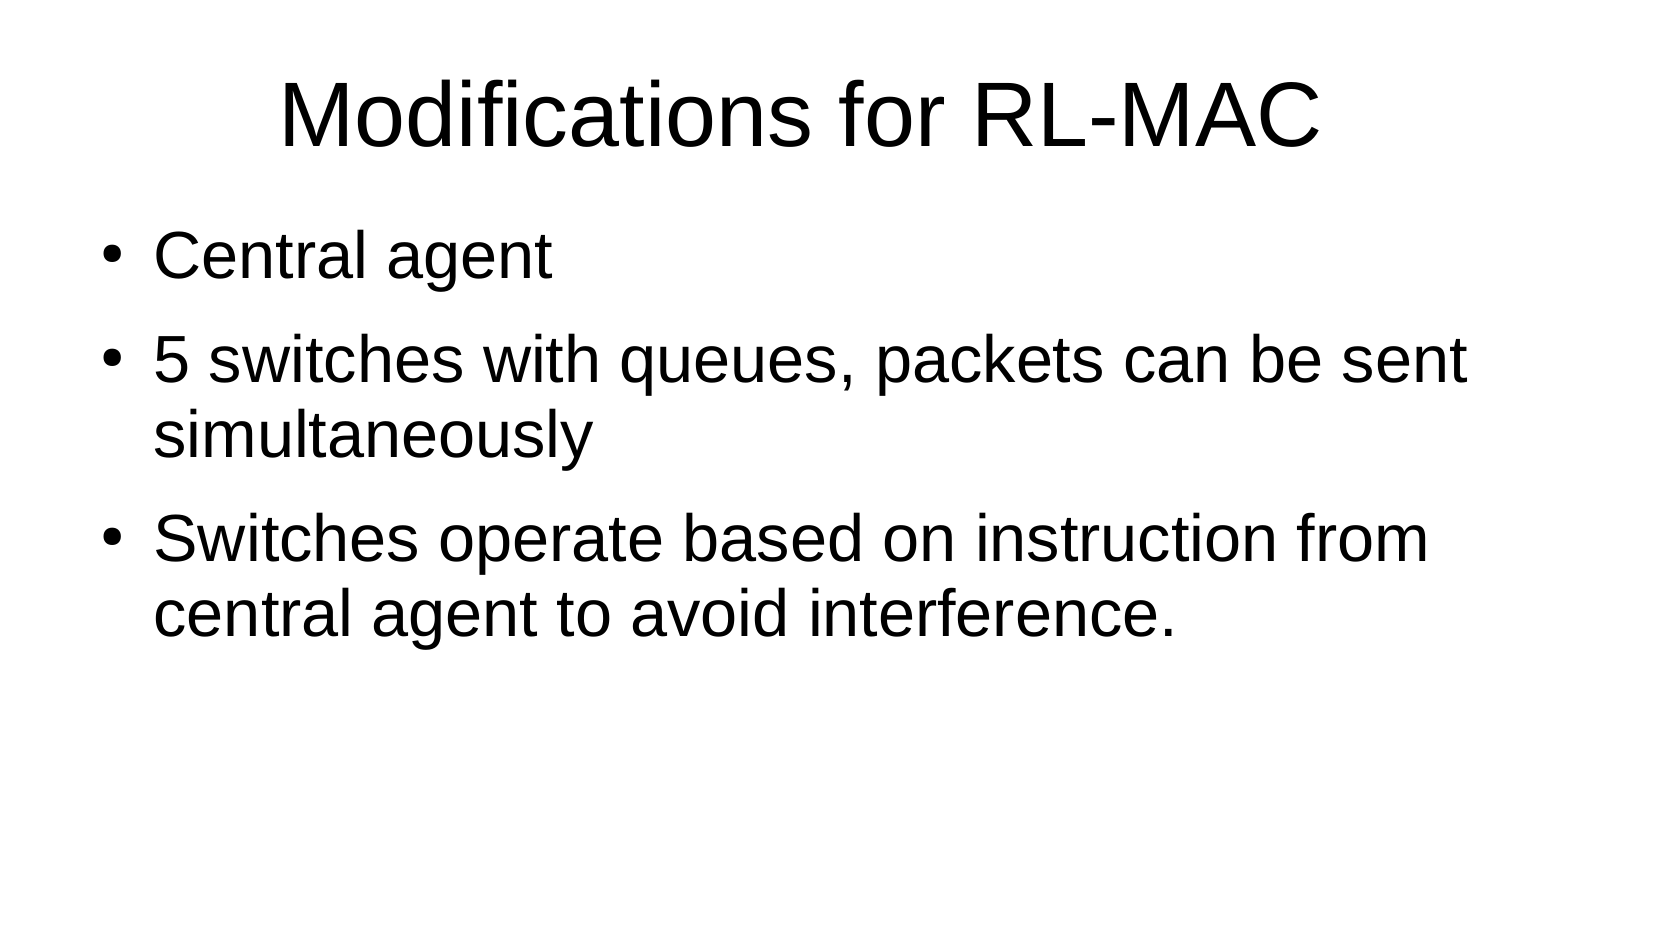

# Modifications for RL-MAC
Central agent
5 switches with queues, packets can be sent simultaneously
Switches operate based on instruction from central agent to avoid interference.